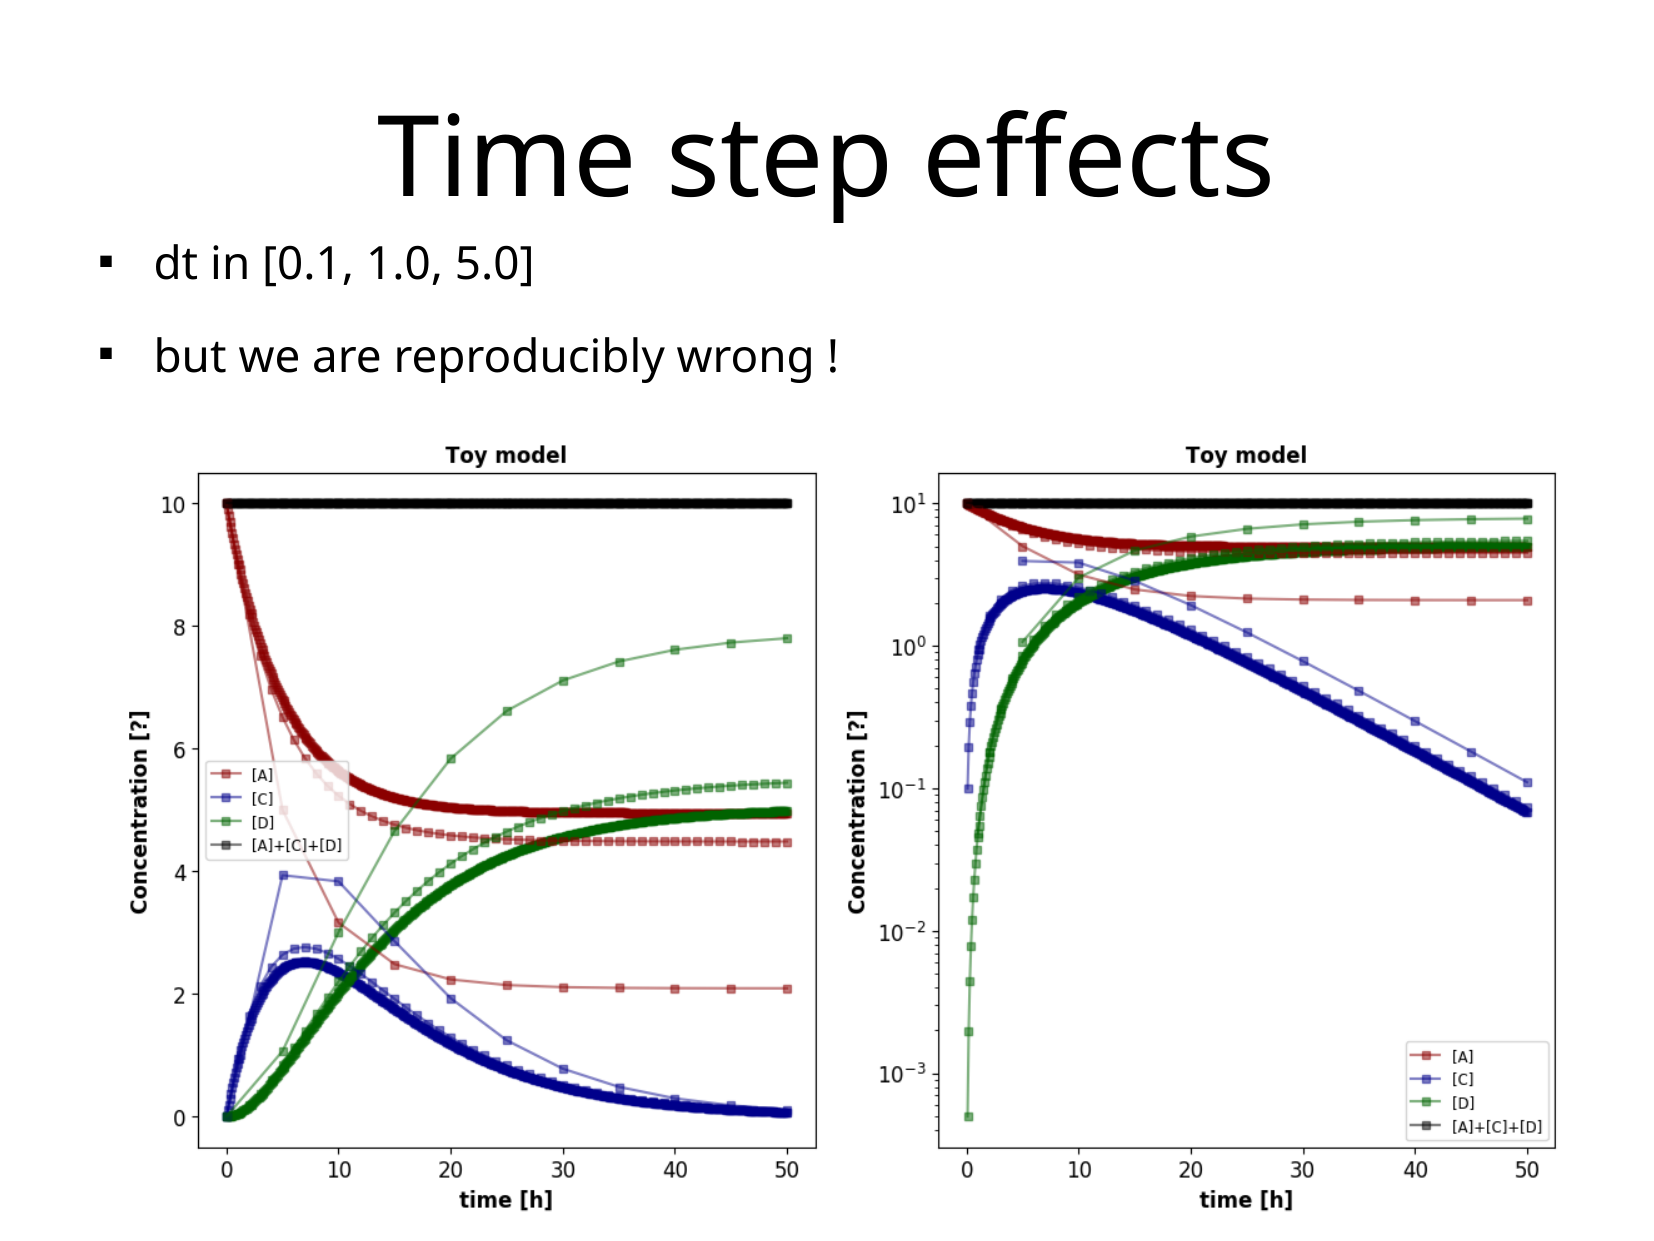

# Time step effects
dt in [0.1, 1.0, 5.0]
but we are reproducibly wrong !